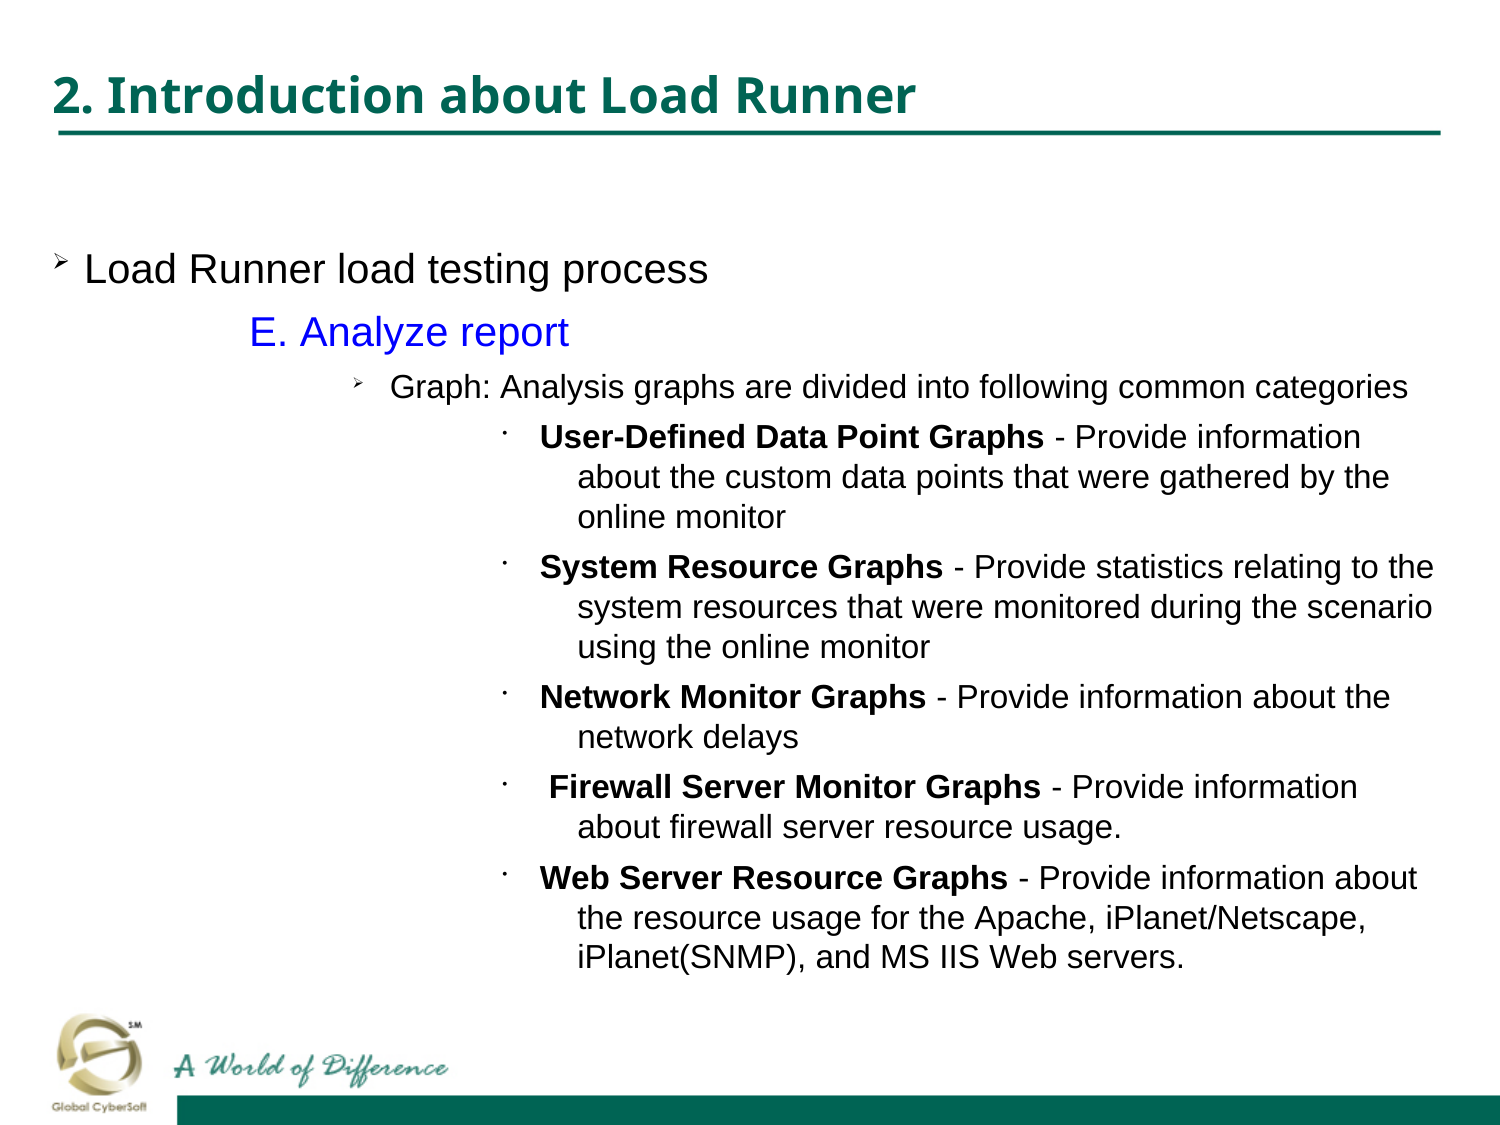

# 2. Introduction about Load Runner
 Load Runner load testing process
E. Analyze report
Graph: Analysis graphs are divided into following common categories
User-Defined Data Point Graphs - Provide information about the custom data points that were gathered by the online monitor
System Resource Graphs - Provide statistics relating to the system resources that were monitored during the scenario using the online monitor
Network Monitor Graphs - Provide information about the network delays
 Firewall Server Monitor Graphs - Provide information about firewall server resource usage.
Web Server Resource Graphs - Provide information about the resource usage for the Apache, iPlanet/Netscape, iPlanet(SNMP), and MS IIS Web servers.